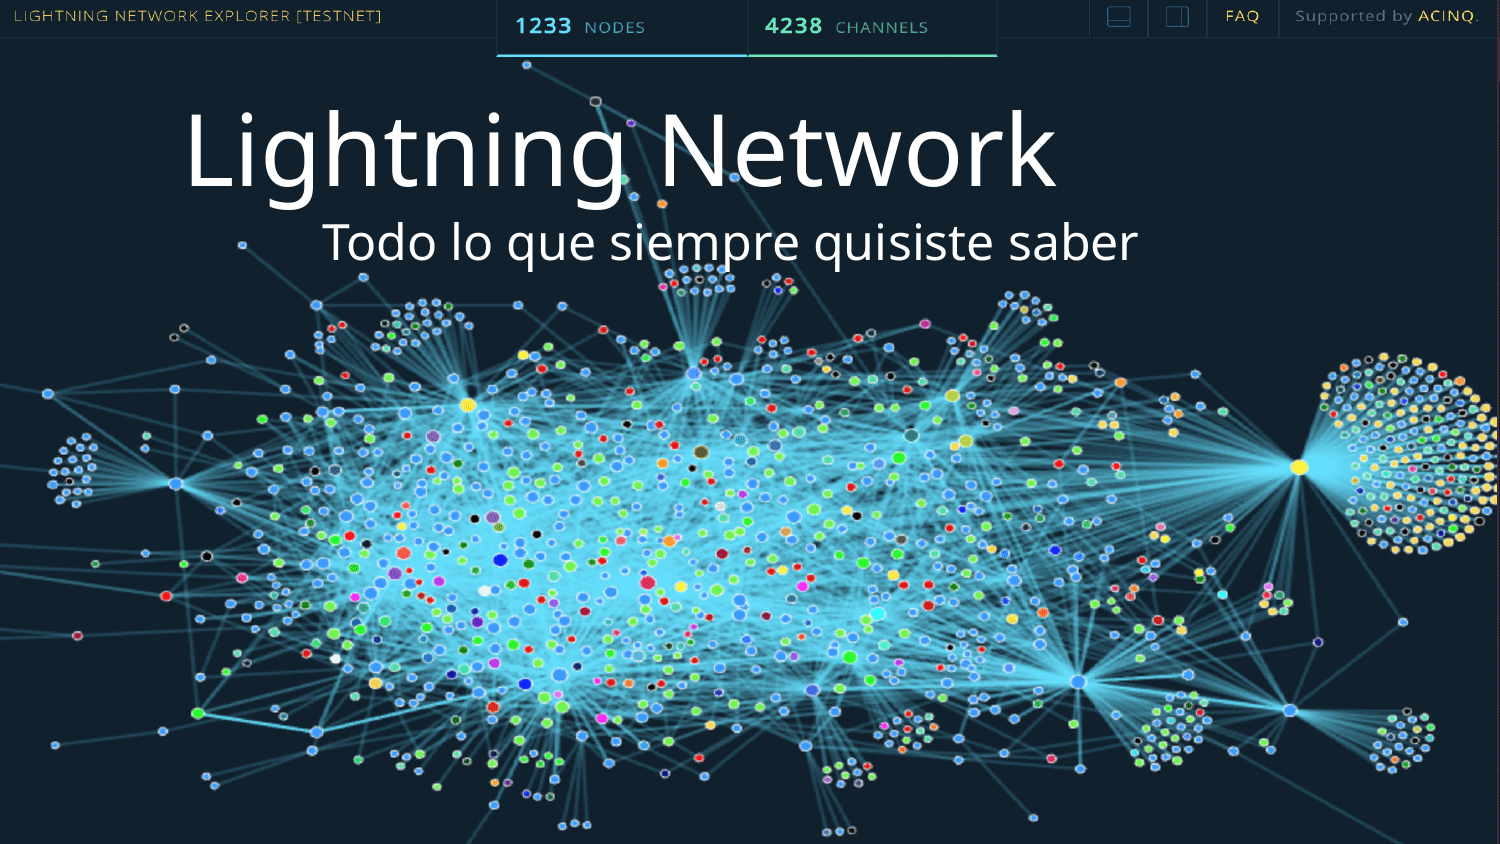

Lightning Network
Todo lo que siempre quisiste saber